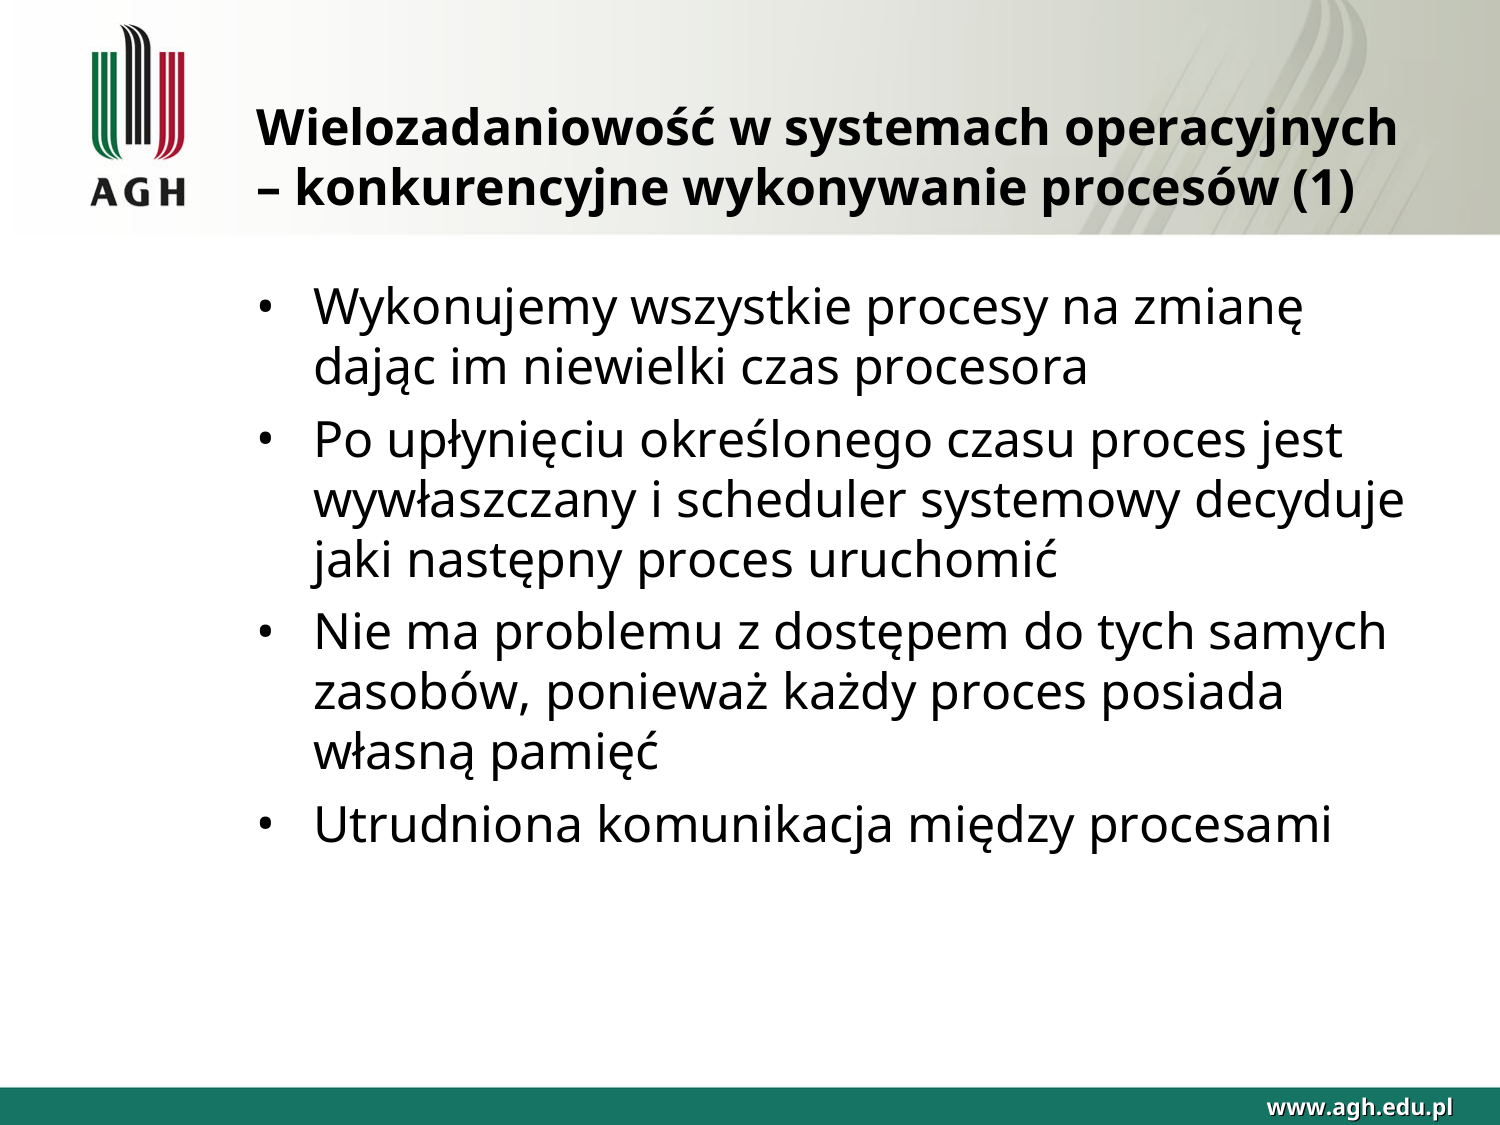

# Wielozadaniowość w systemach operacyjnych – konkurencyjne wykonywanie procesów (1)
Wykonujemy wszystkie procesy na zmianę dając im niewielki czas procesora
Po upłynięciu określonego czasu proces jest wywłaszczany i scheduler systemowy decyduje jaki następny proces uruchomić
Nie ma problemu z dostępem do tych samych zasobów, ponieważ każdy proces posiada własną pamięć
Utrudniona komunikacja między procesami
www.agh.edu.pl